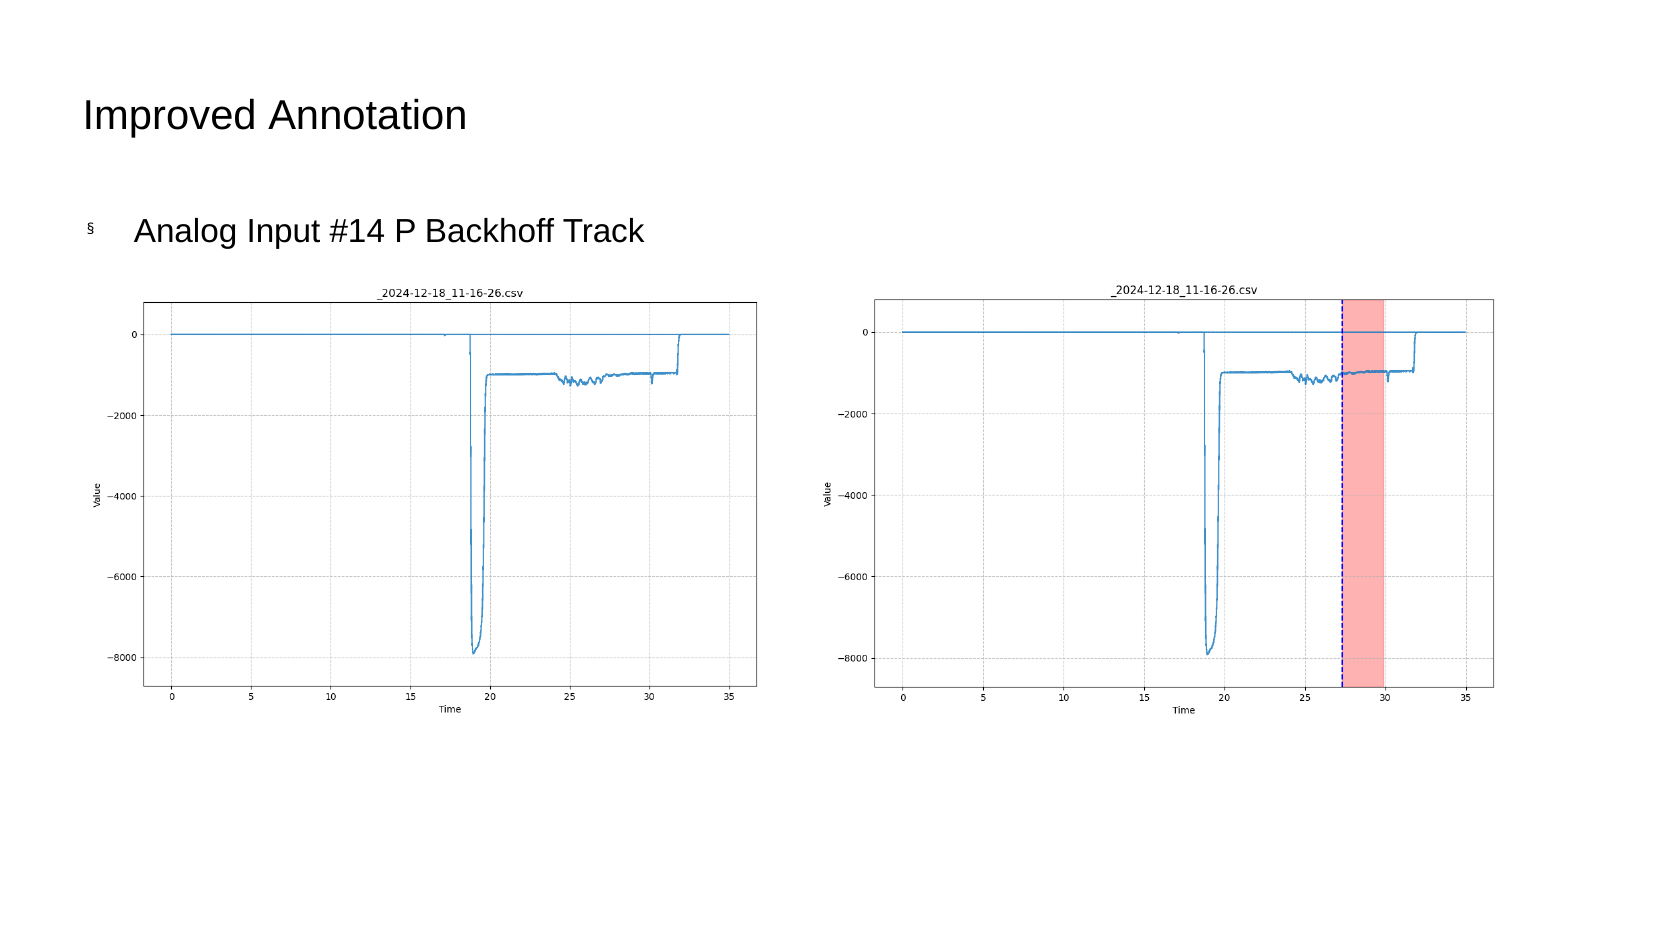

Improved Annotation
# Analog Input #14 P Backhoff Track